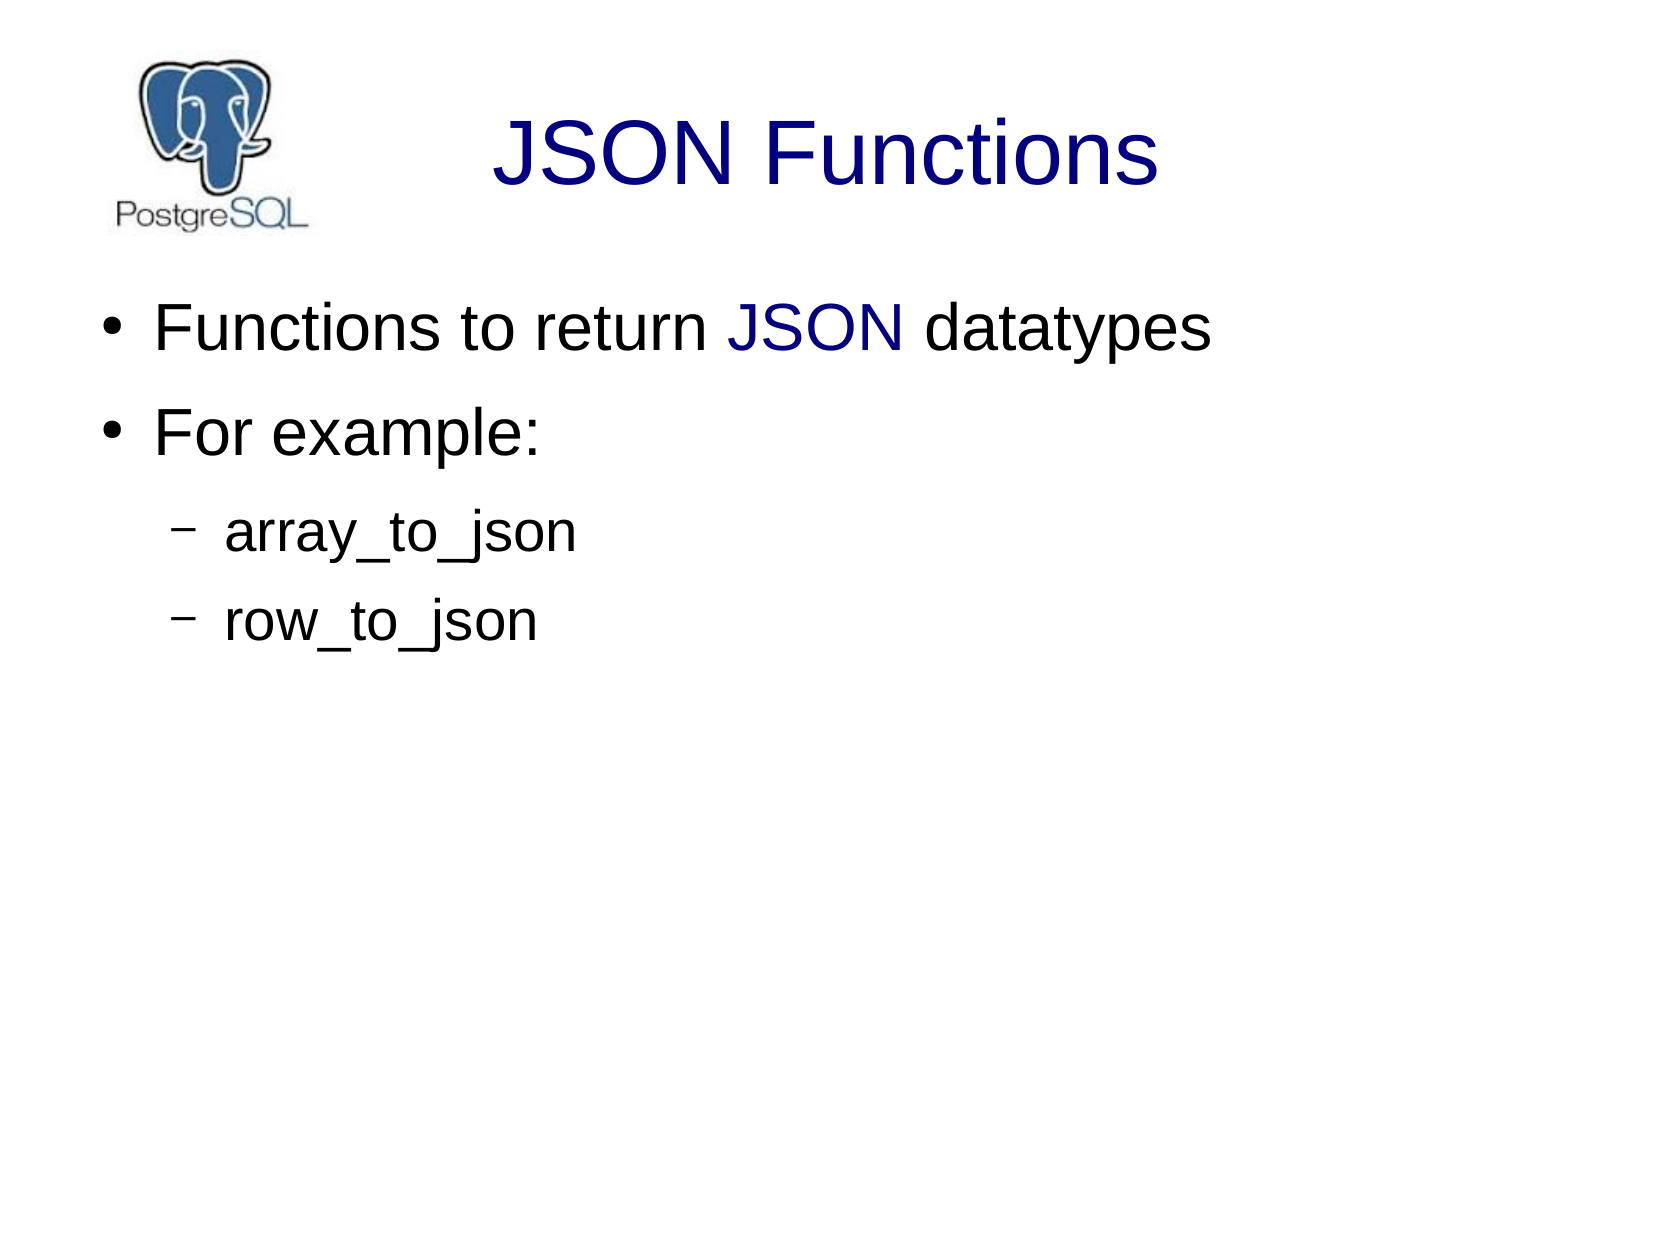

# JSON Functions
Functions to return JSON datatypes
For example:
array_to_json
row_to_json